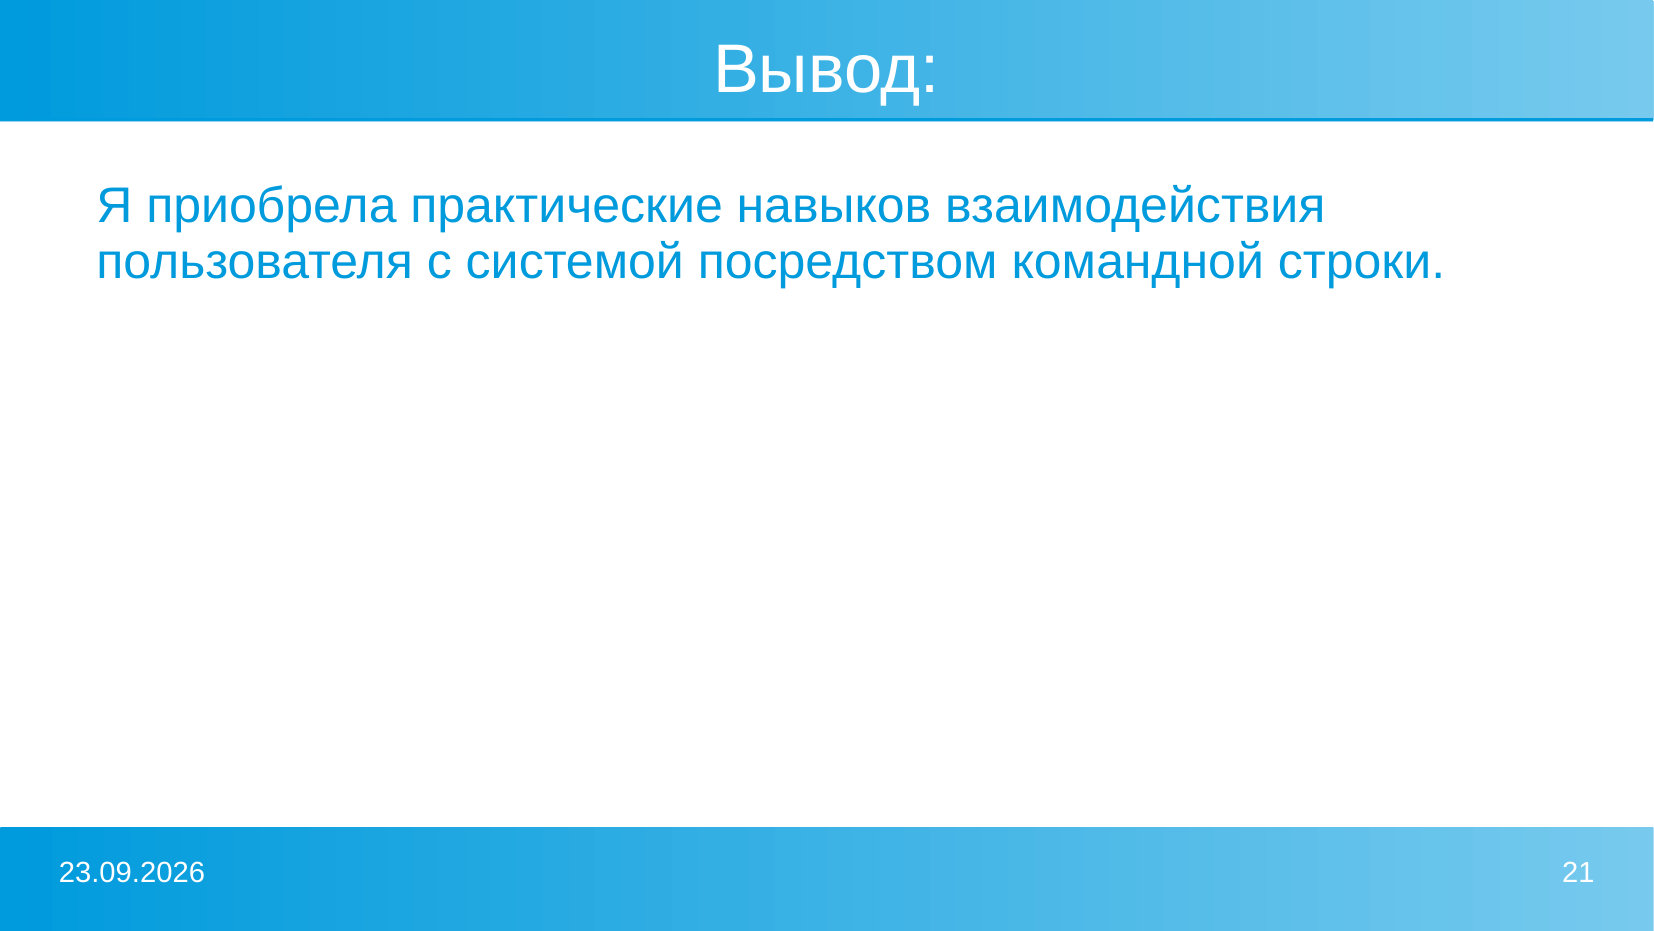

# Вывод:
Я приобрела практические навыков взаимодействия пользователя с системой посредством командной строки.
21